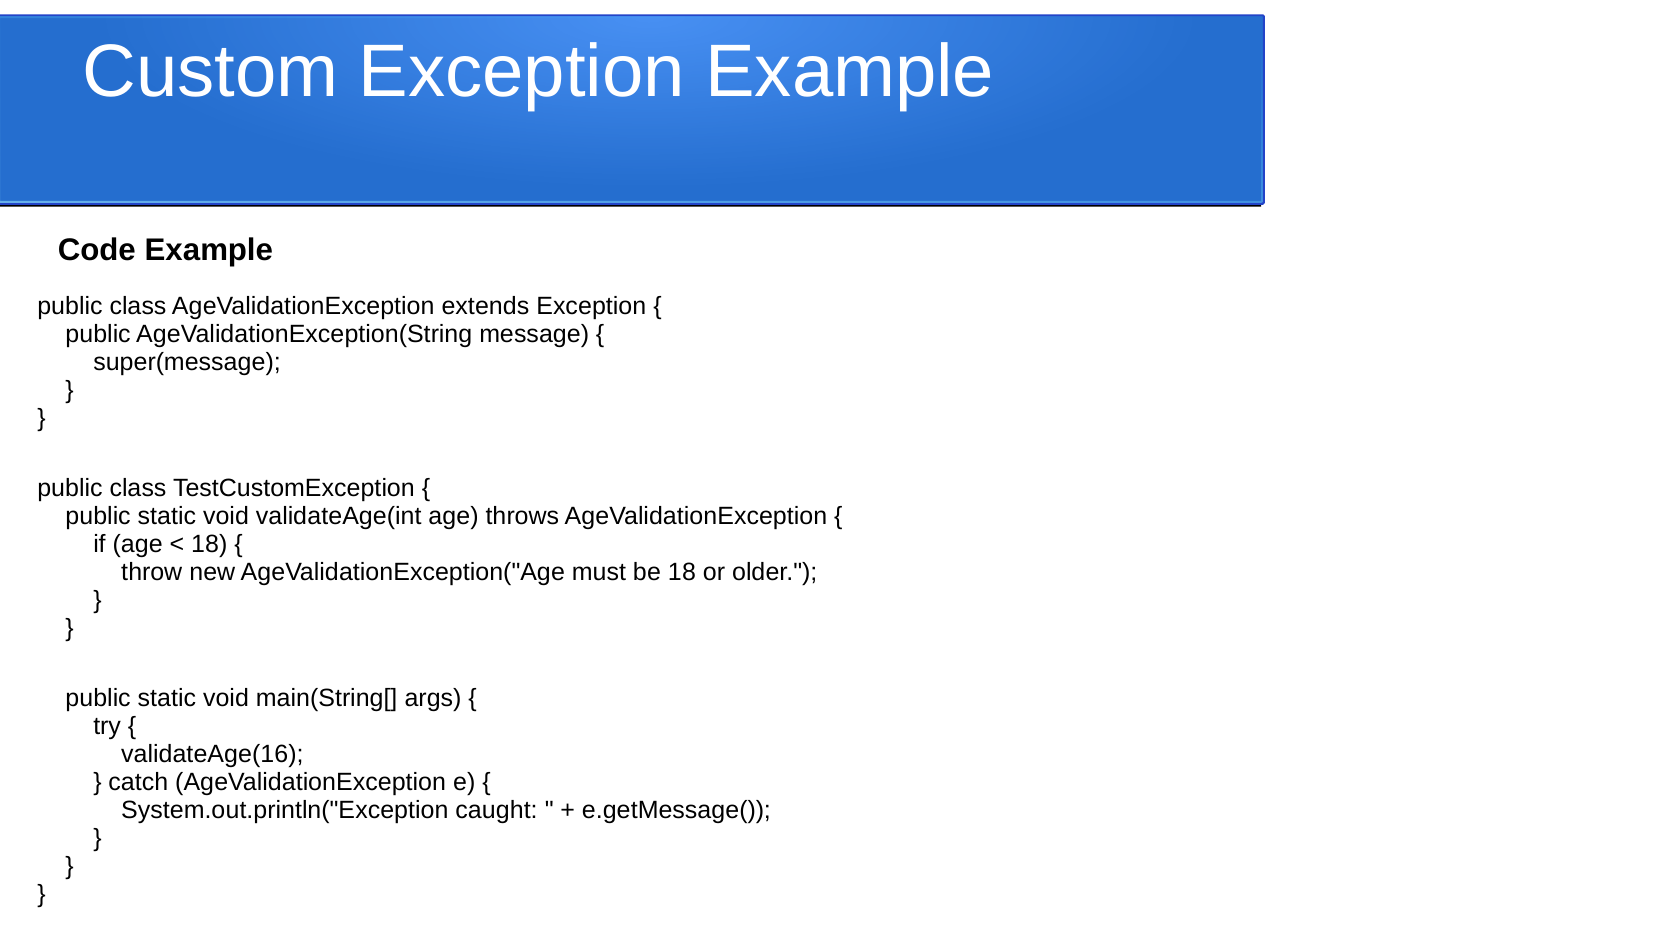

# Custom Exception Example
Code Example
public class AgeValidationException extends Exception {
 public AgeValidationException(String message) {
 super(message);
 }
}
public class TestCustomException {
 public static void validateAge(int age) throws AgeValidationException {
 if (age < 18) {
 throw new AgeValidationException("Age must be 18 or older.");
 }
 }
 public static void main(String[] args) {
 try {
 validateAge(16);
 } catch (AgeValidationException e) {
 System.out.println("Exception caught: " + e.getMessage());
 }
 }
}